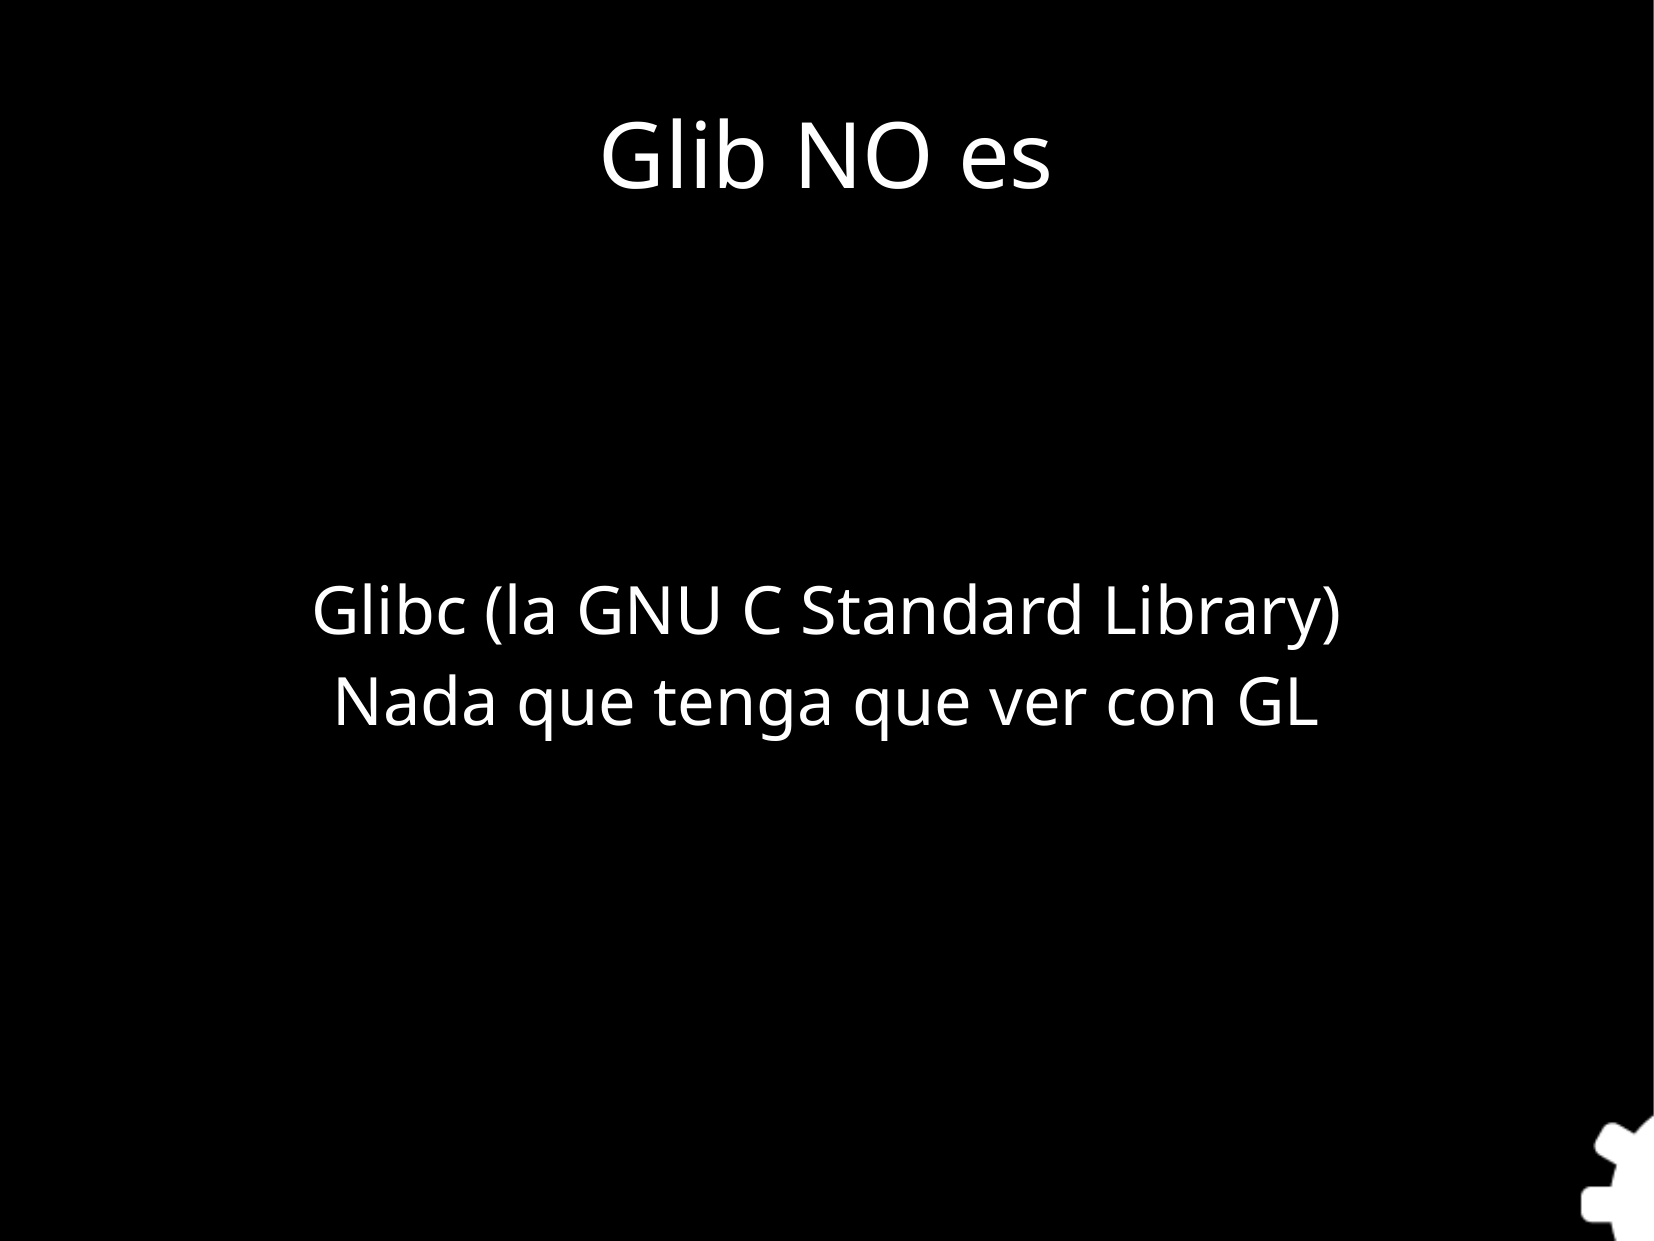

Glib NO es
# Glibc (la GNU C Standard Library)
Nada que tenga que ver con GL